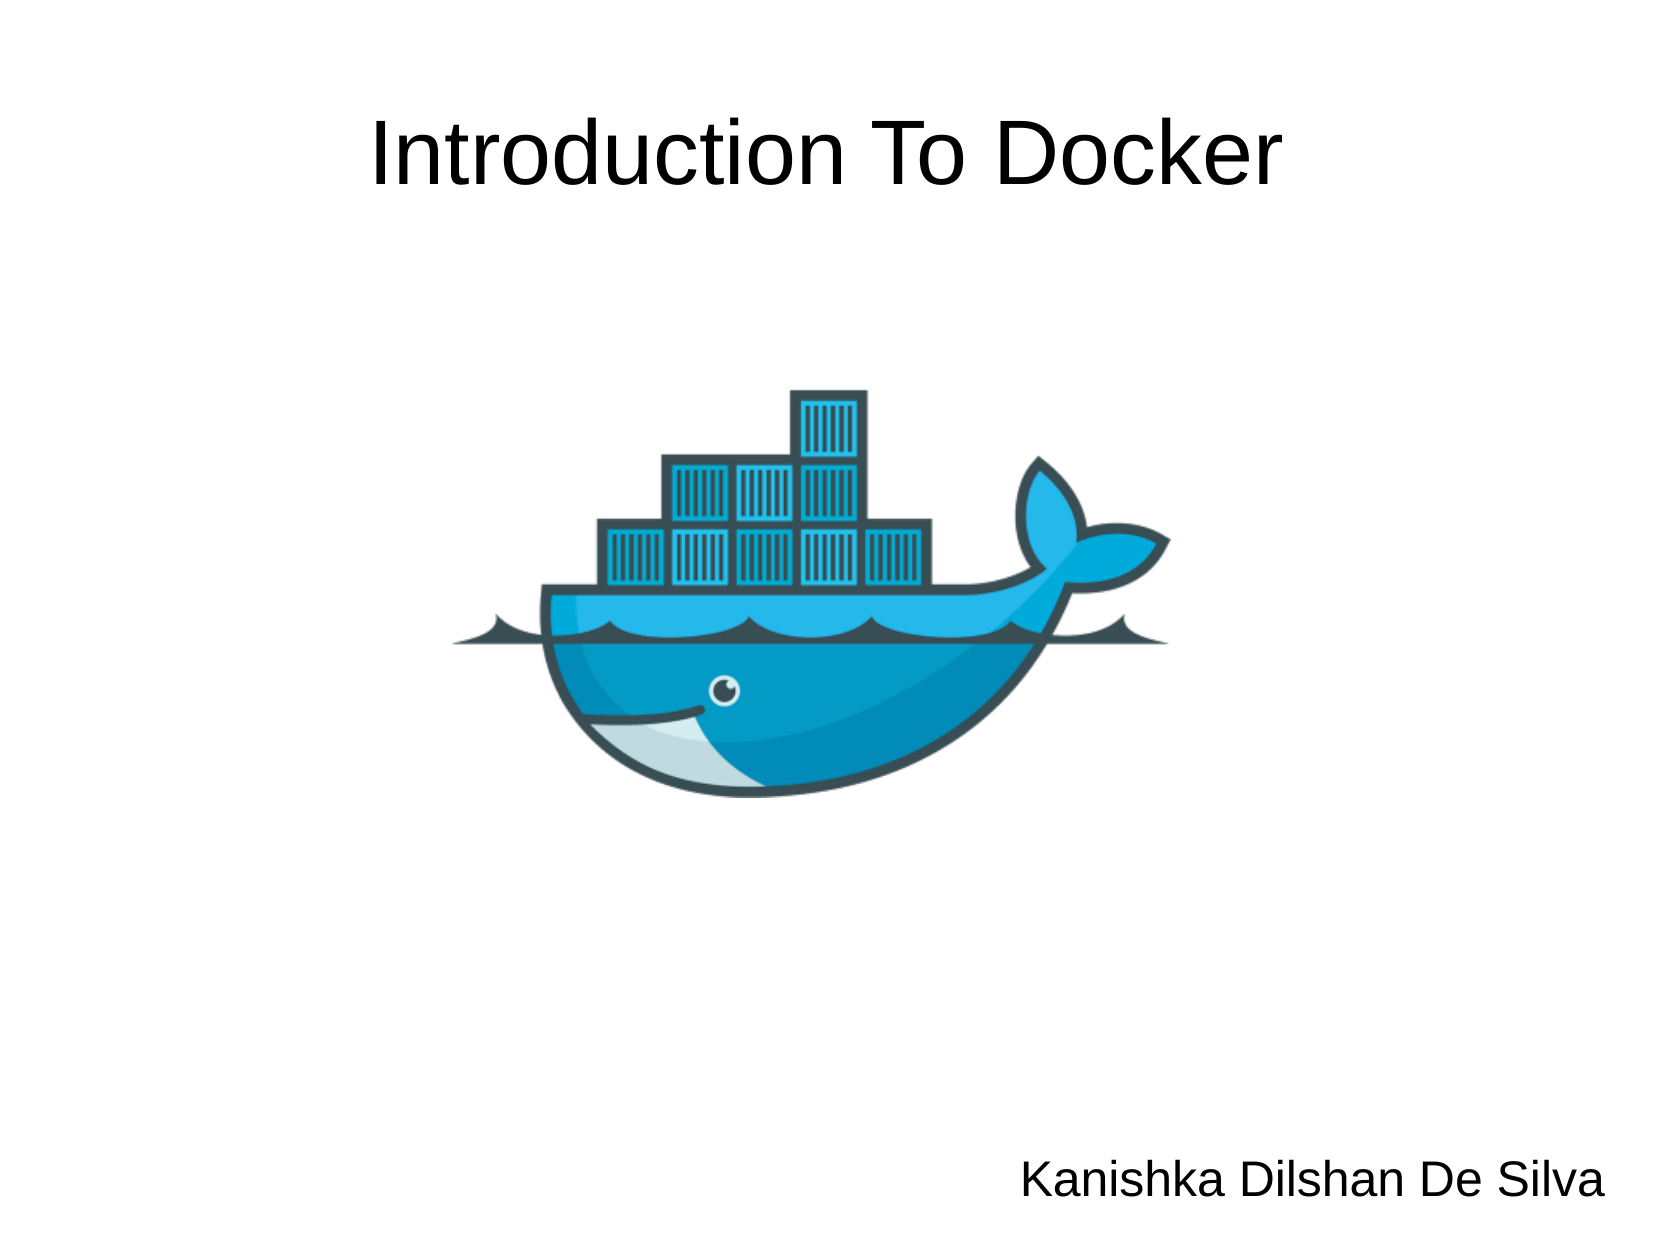

# Introduction To Docker
Kanishka Dilshan De Silva